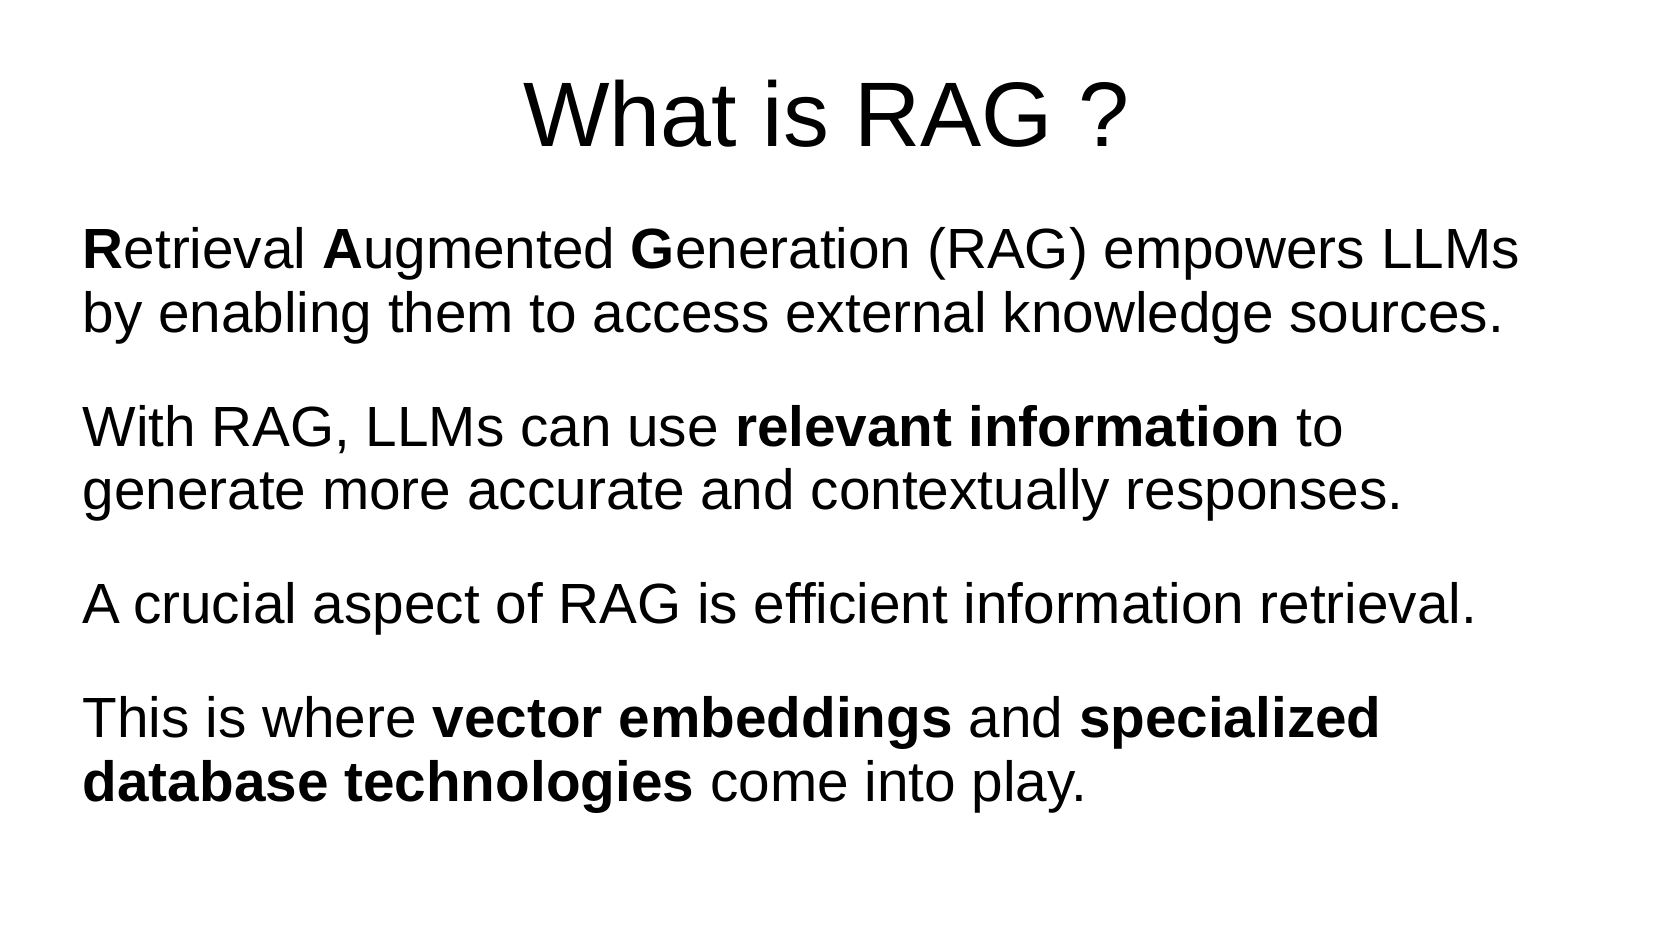

# What is RAG ?
Retrieval Augmented Generation (RAG) empowers LLMs by enabling them to access external knowledge sources.
With RAG, LLMs can use relevant information to generate more accurate and contextually responses.
A crucial aspect of RAG is efficient information retrieval.
This is where vector embeddings and specialized database technologies come into play.